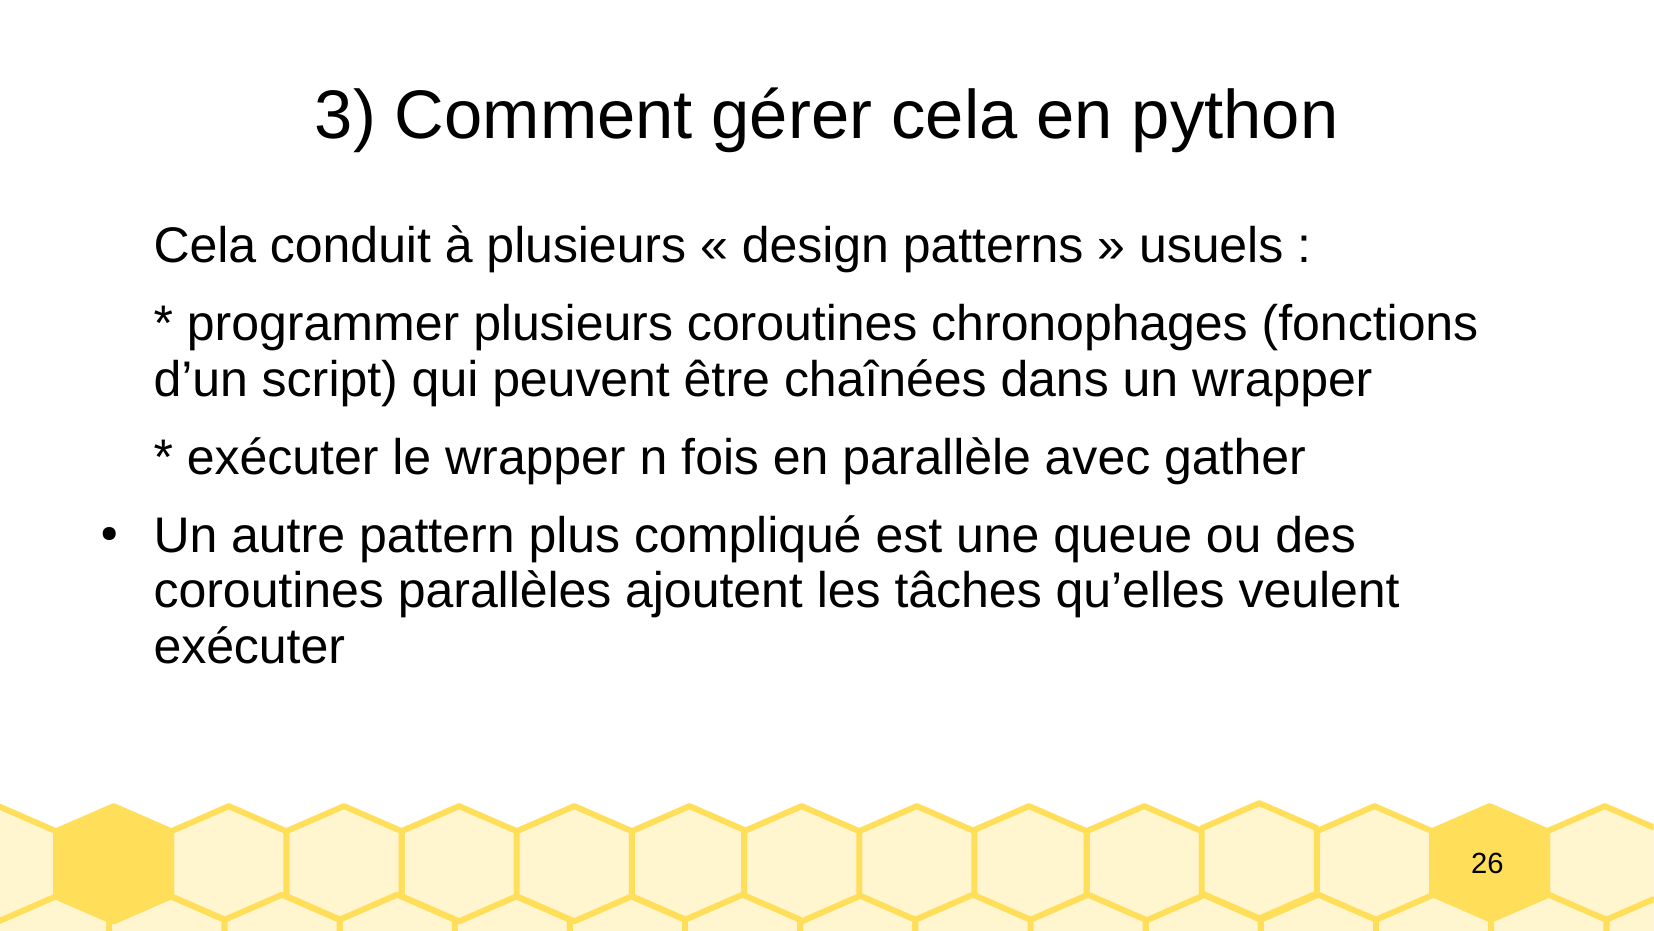

3) Comment gérer cela en python
# Cela conduit à plusieurs « design patterns » usuels :
* programmer plusieurs coroutines chronophages (fonctions d’un script) qui peuvent être chaînées dans un wrapper
* exécuter le wrapper n fois en parallèle avec gather
Un autre pattern plus compliqué est une queue ou des coroutines parallèles ajoutent les tâches qu’elles veulent exécuter